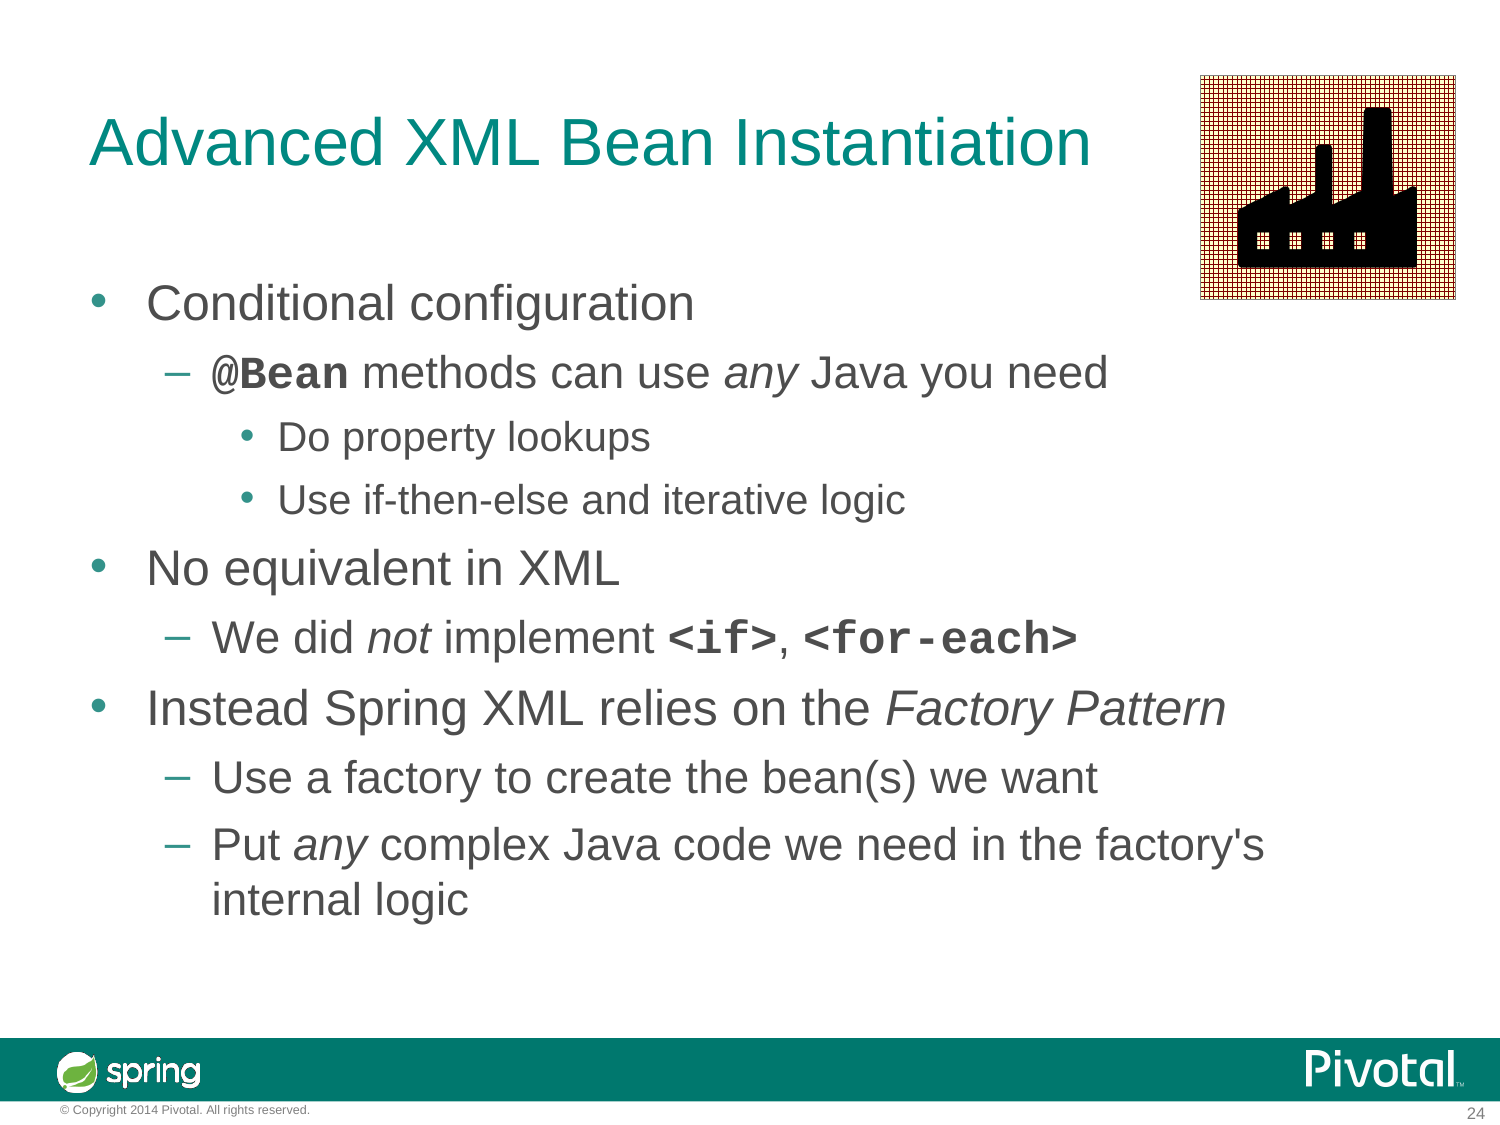

# Advanced XML Bean Instantiation
Conditional configuration
@Bean methods can use any Java you need
Do property lookups
Use if-then-else and iterative logic
No equivalent in XML
We did not implement <if>, <for-each>
Instead Spring XML relies on the Factory Pattern
Use a factory to create the bean(s) we want
Put any complex Java code we need in the factory's internal logic